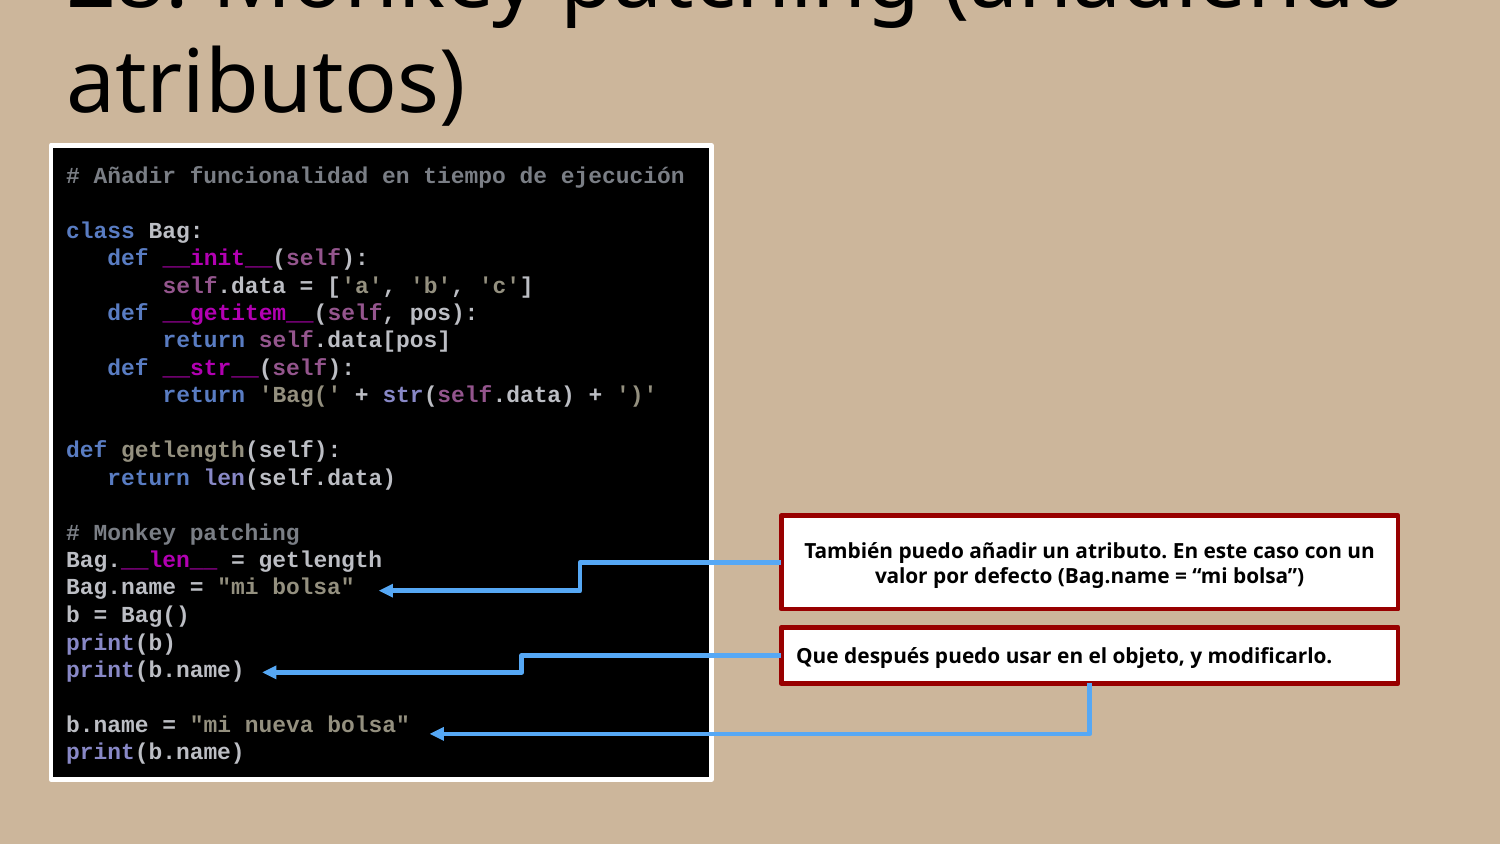

# 28. Monkey patching (añadiendo atributos)
# Añadir funcionalidad en tiempo de ejecución
class Bag:
 def __init__(self):
 self.data = ['a', 'b', 'c']
 def __getitem__(self, pos):
 return self.data[pos]
 def __str__(self):
 return 'Bag(' + str(self.data) + ')'
def getlength(self):
 return len(self.data)
# Monkey patching
Bag.__len__ = getlength
Bag.name = "mi bolsa"
b = Bag()
print(b)
print(b.name)
b.name = "mi nueva bolsa"
print(b.name)
También puedo añadir un atributo. En este caso con un valor por defecto (Bag.name = “mi bolsa”)
Que después puedo usar en el objeto, y modificarlo.